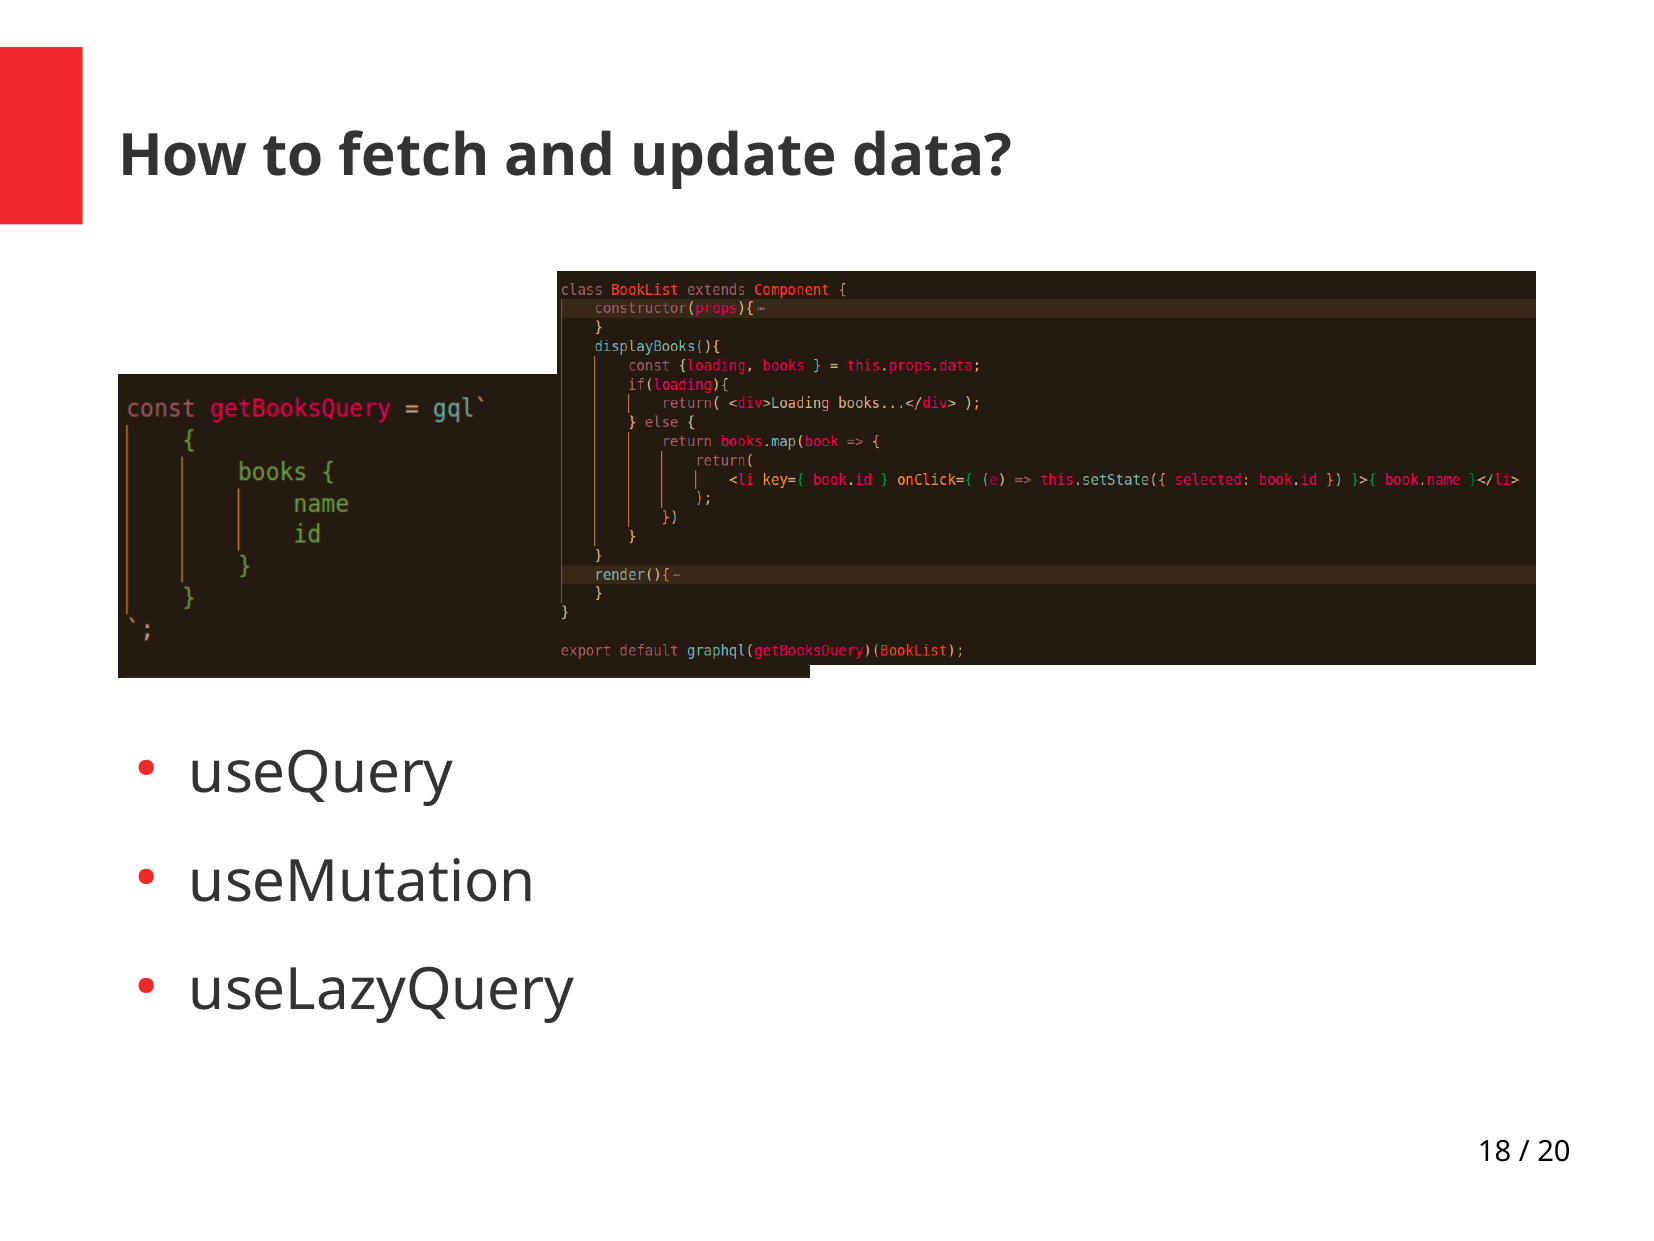

# How to fetch and update data?
useQuery
useMutation
useLazyQuery
18